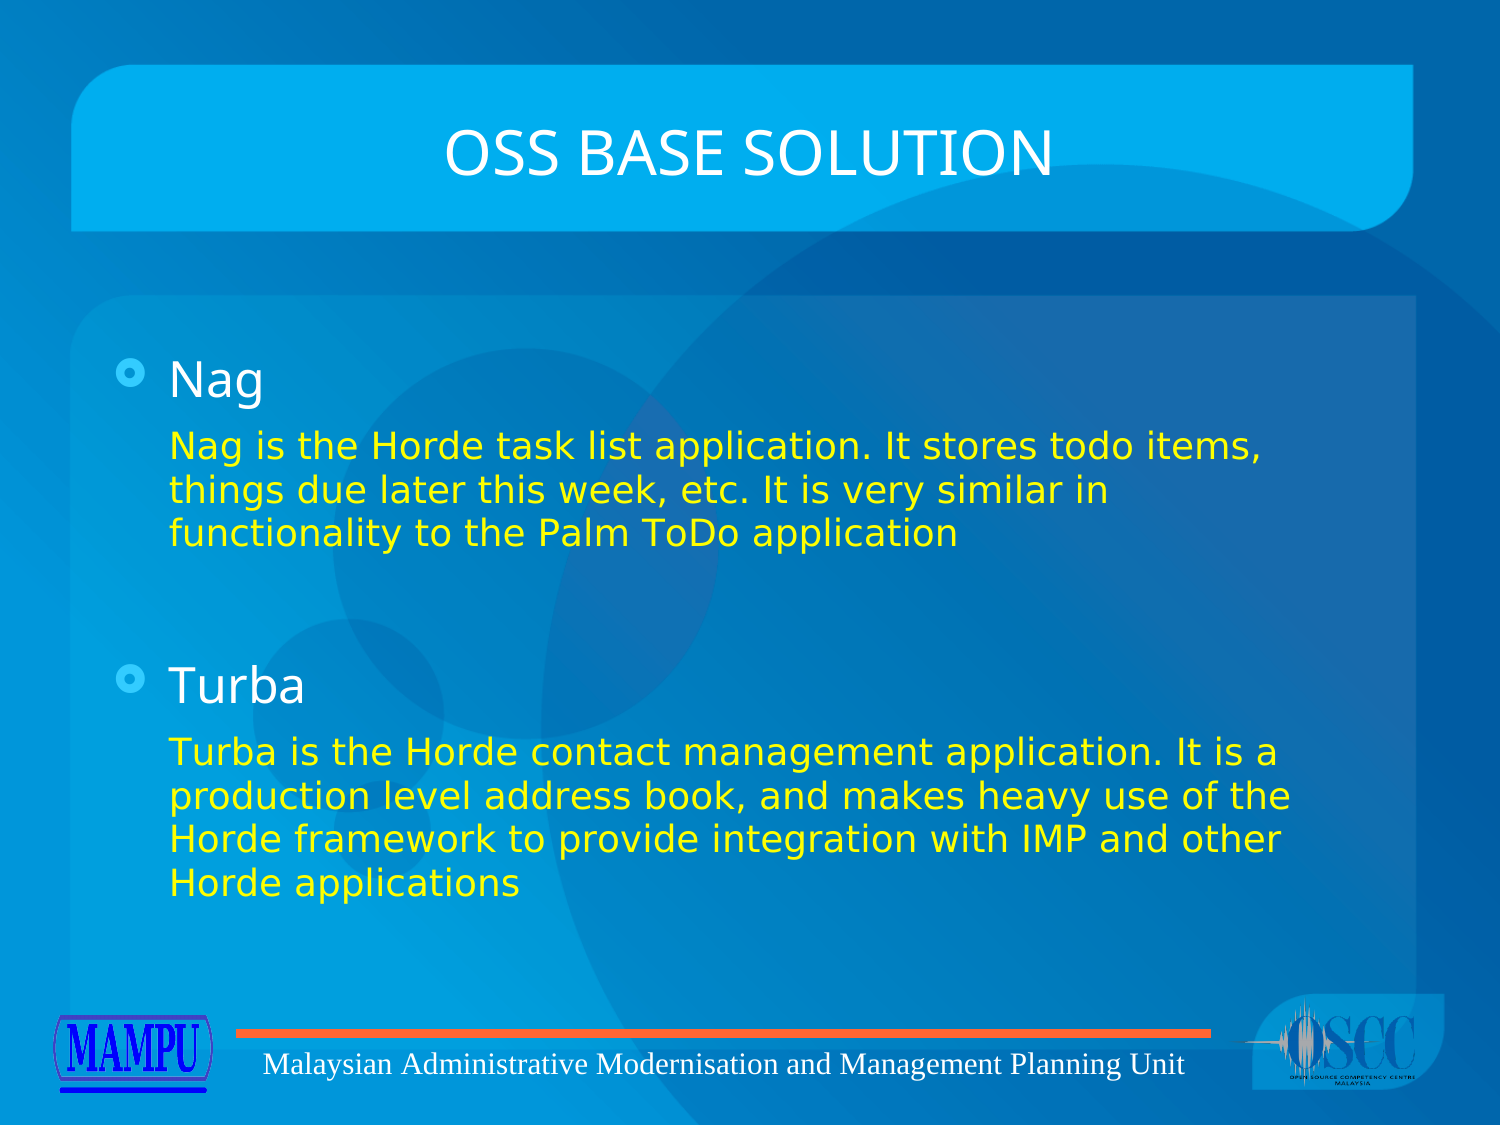

# OSS BASE SOLUTION
Nag
Nag is the Horde task list application. It stores todo items, things due later this week, etc. It is very similar in functionality to the Palm ToDo application
Turba
Turba is the Horde contact management application. It is a production level address book, and makes heavy use of the Horde framework to provide integration with IMP and other Horde applications
Malaysian Administrative Modernisation and Management Planning Unit